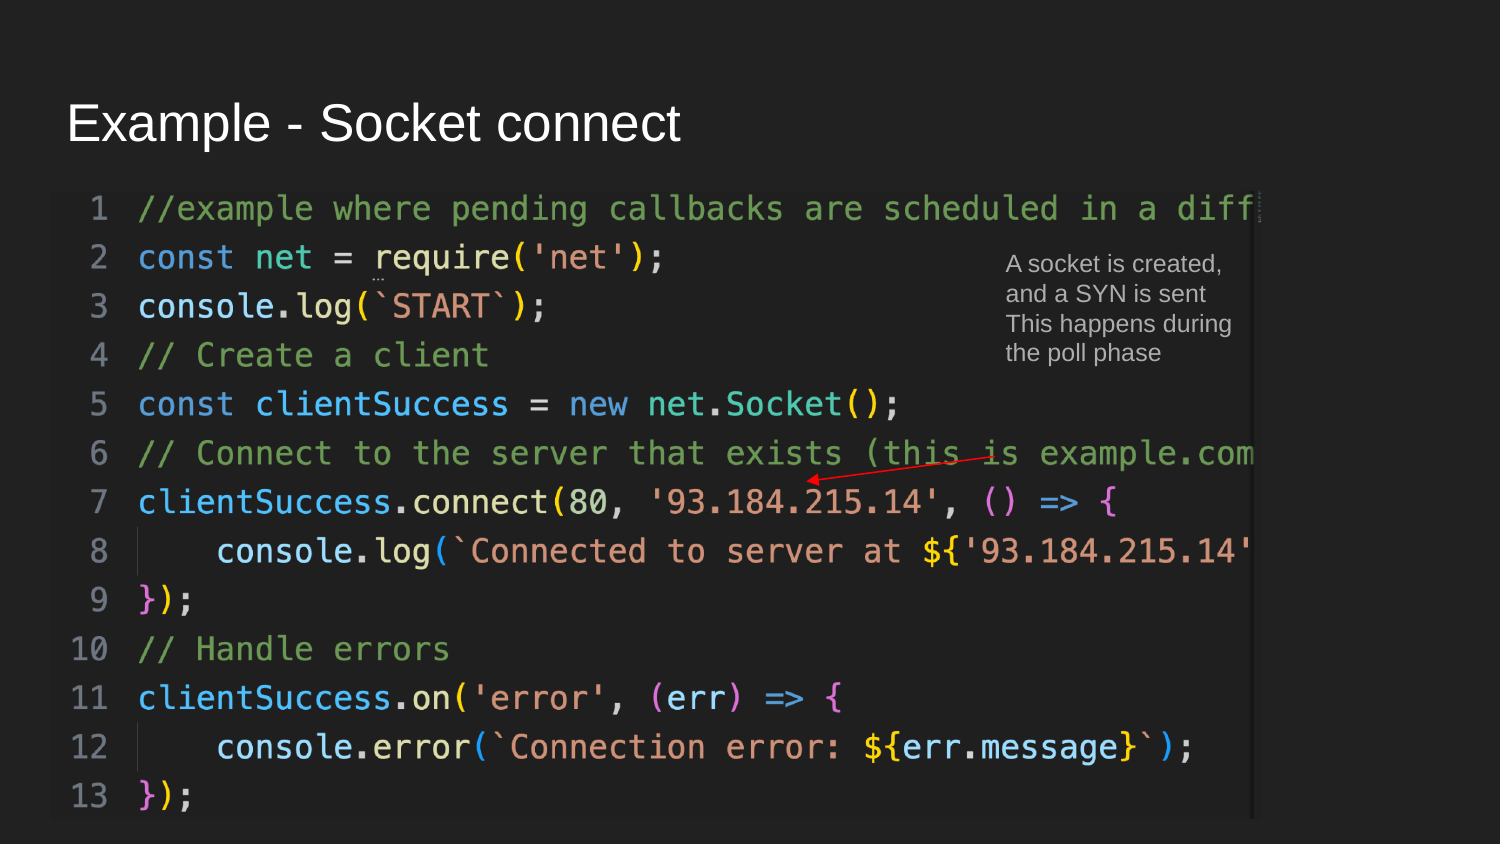

# Example - Socket connect
A socket is created, and a SYN is sent
This happens during the poll phase